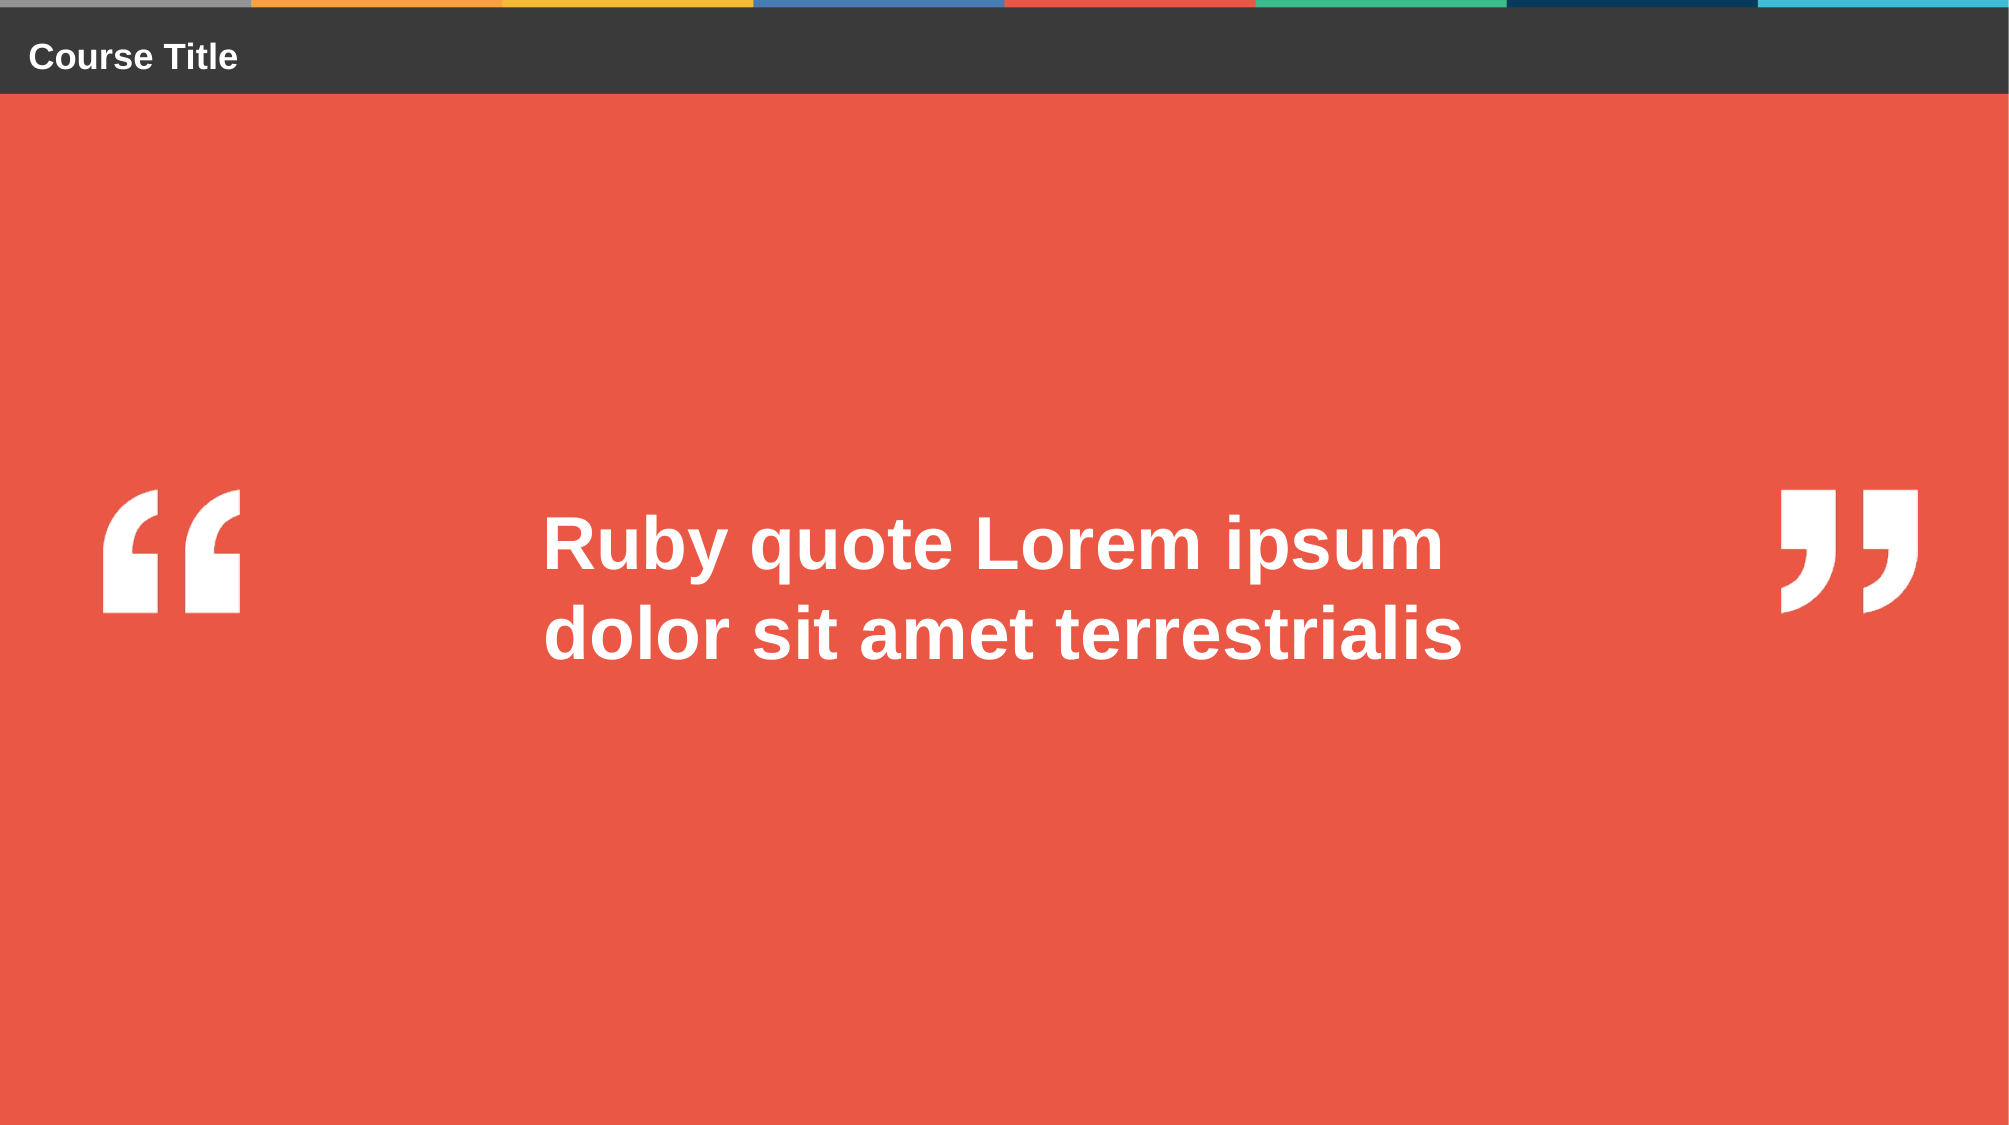

Course Title
Ruby quote Lorem ipsum
dolor sit amet terrestrialis